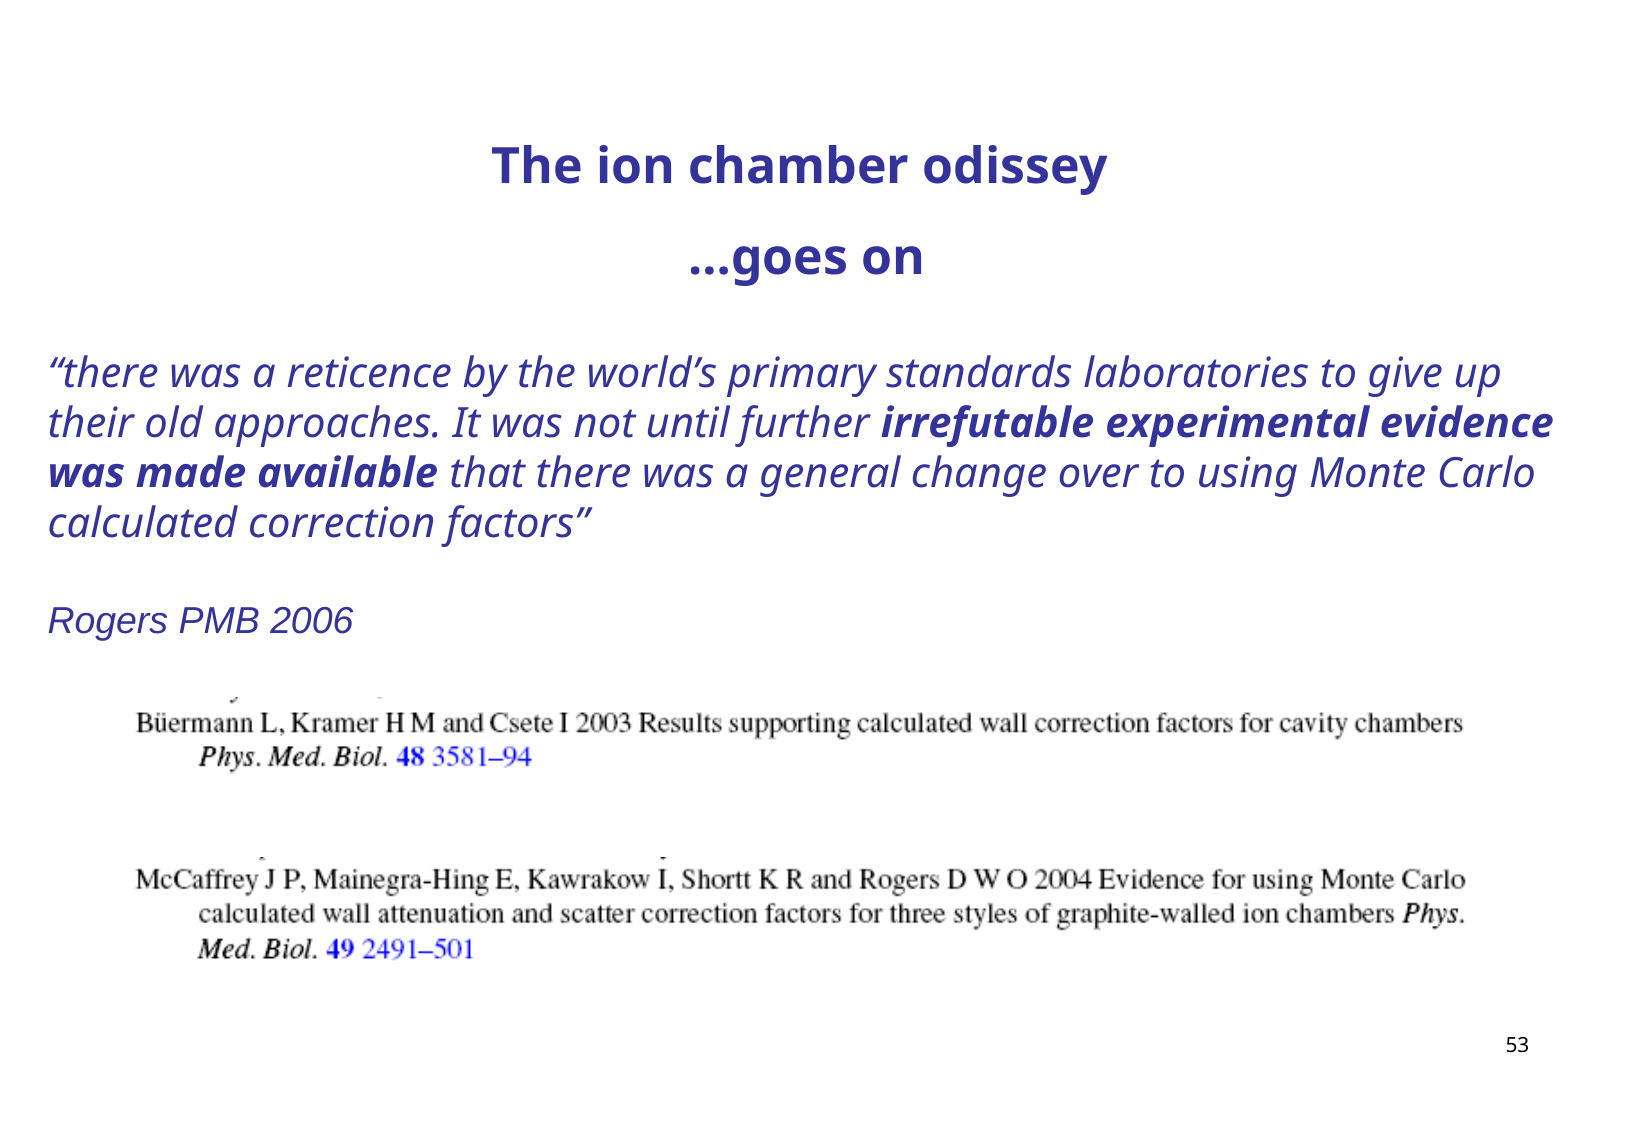

The ion chamber odissey
…goes on
“there was a reticence by the world’s primary standards laboratories to give up their old approaches. It was not until further irrefutable experimental evidence was made available that there was a general change over to using Monte Carlo calculated correction factors”
Rogers PMB 2006
53